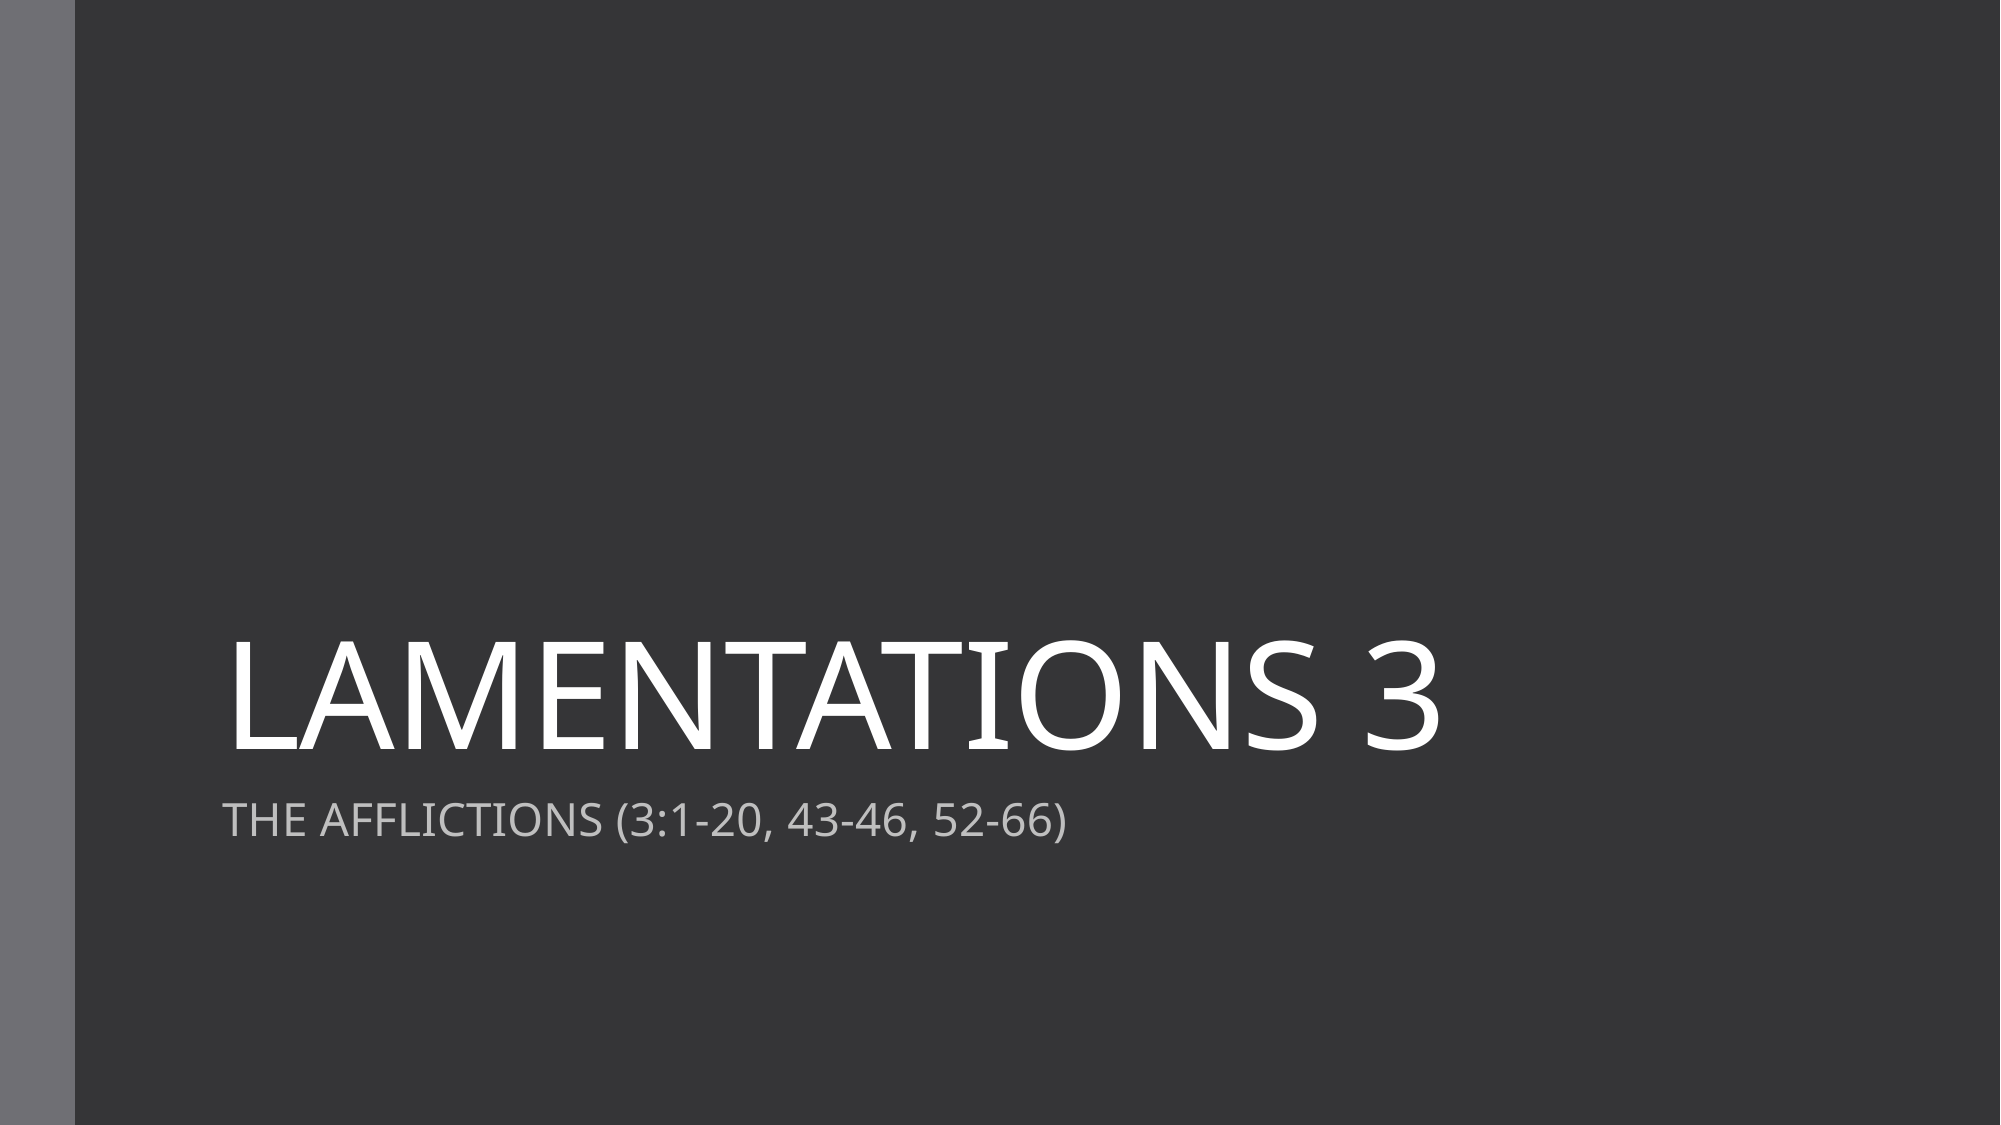

# LAMENTATIONS 3
THE AFFLICTIONS (3:1-20, 43-46, 52-66)